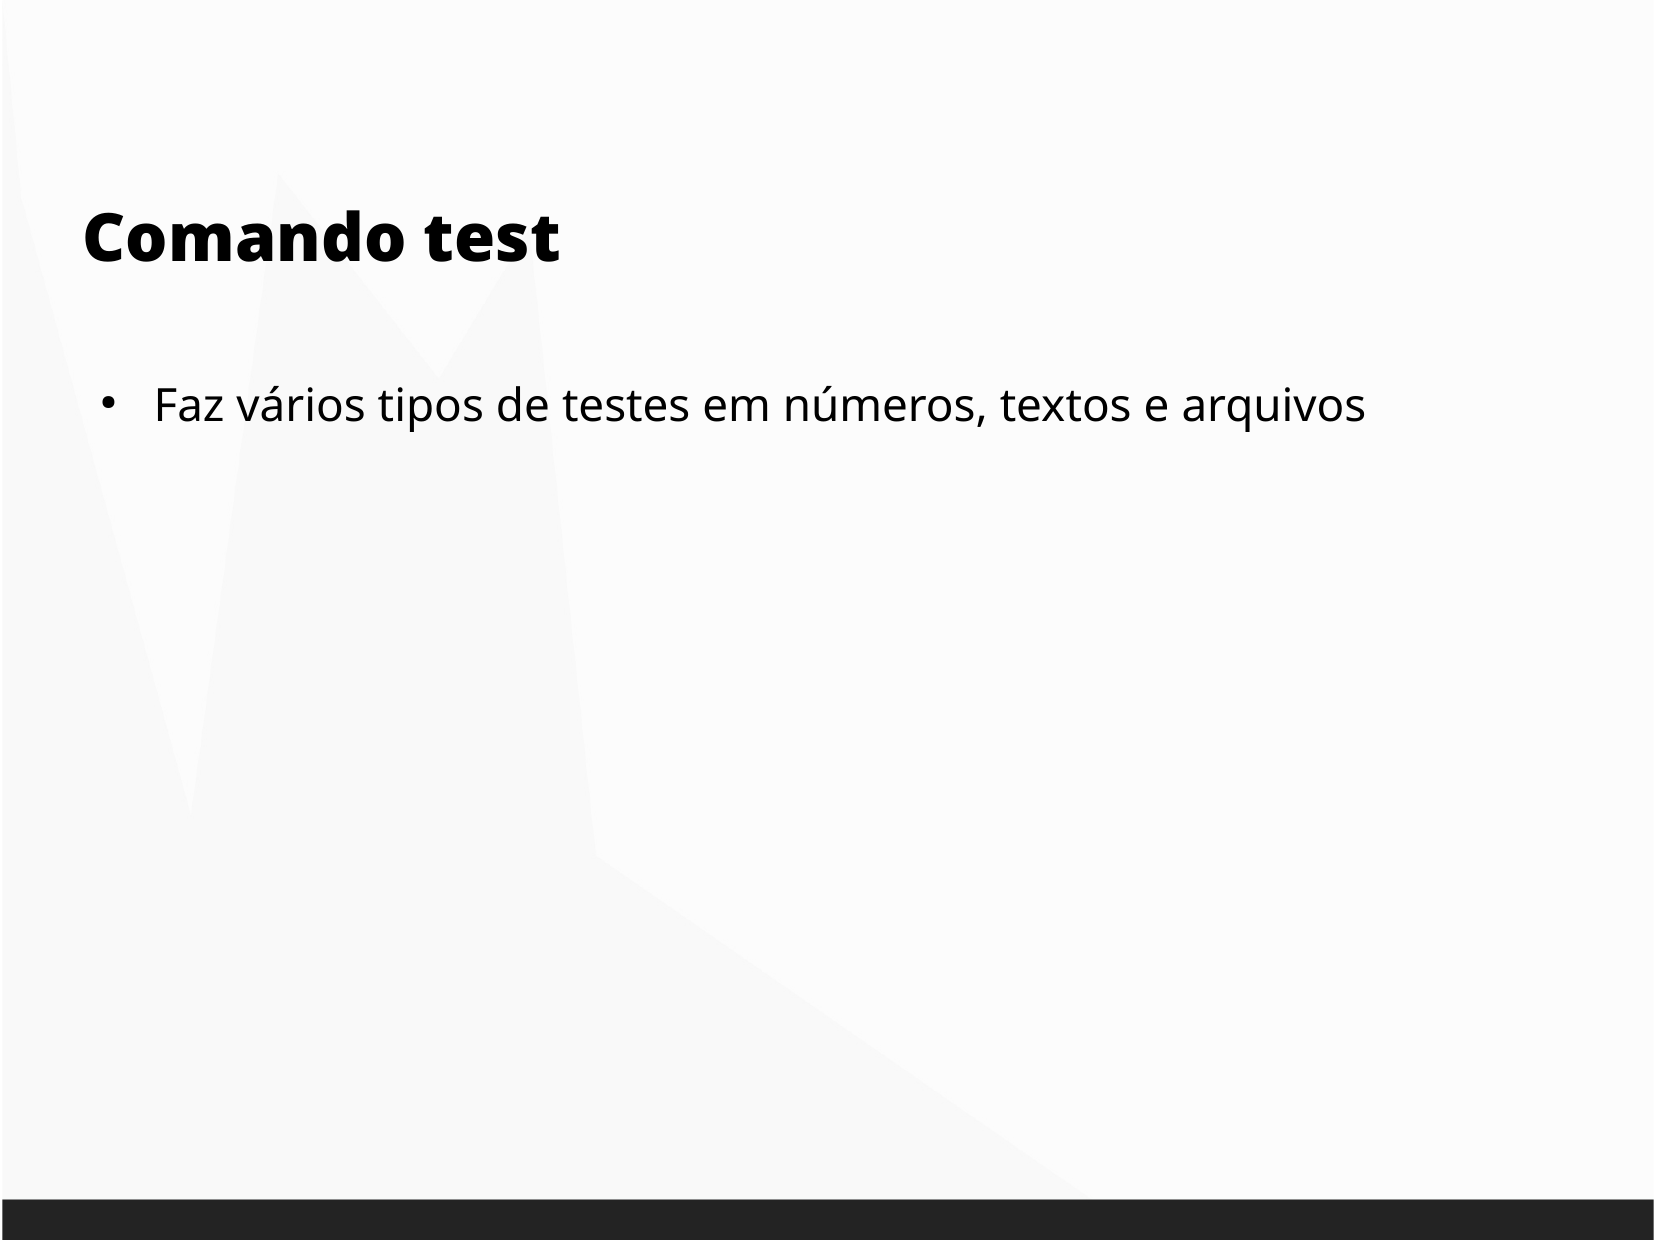

# Comando test
Faz vários tipos de testes em números, textos e arquivos